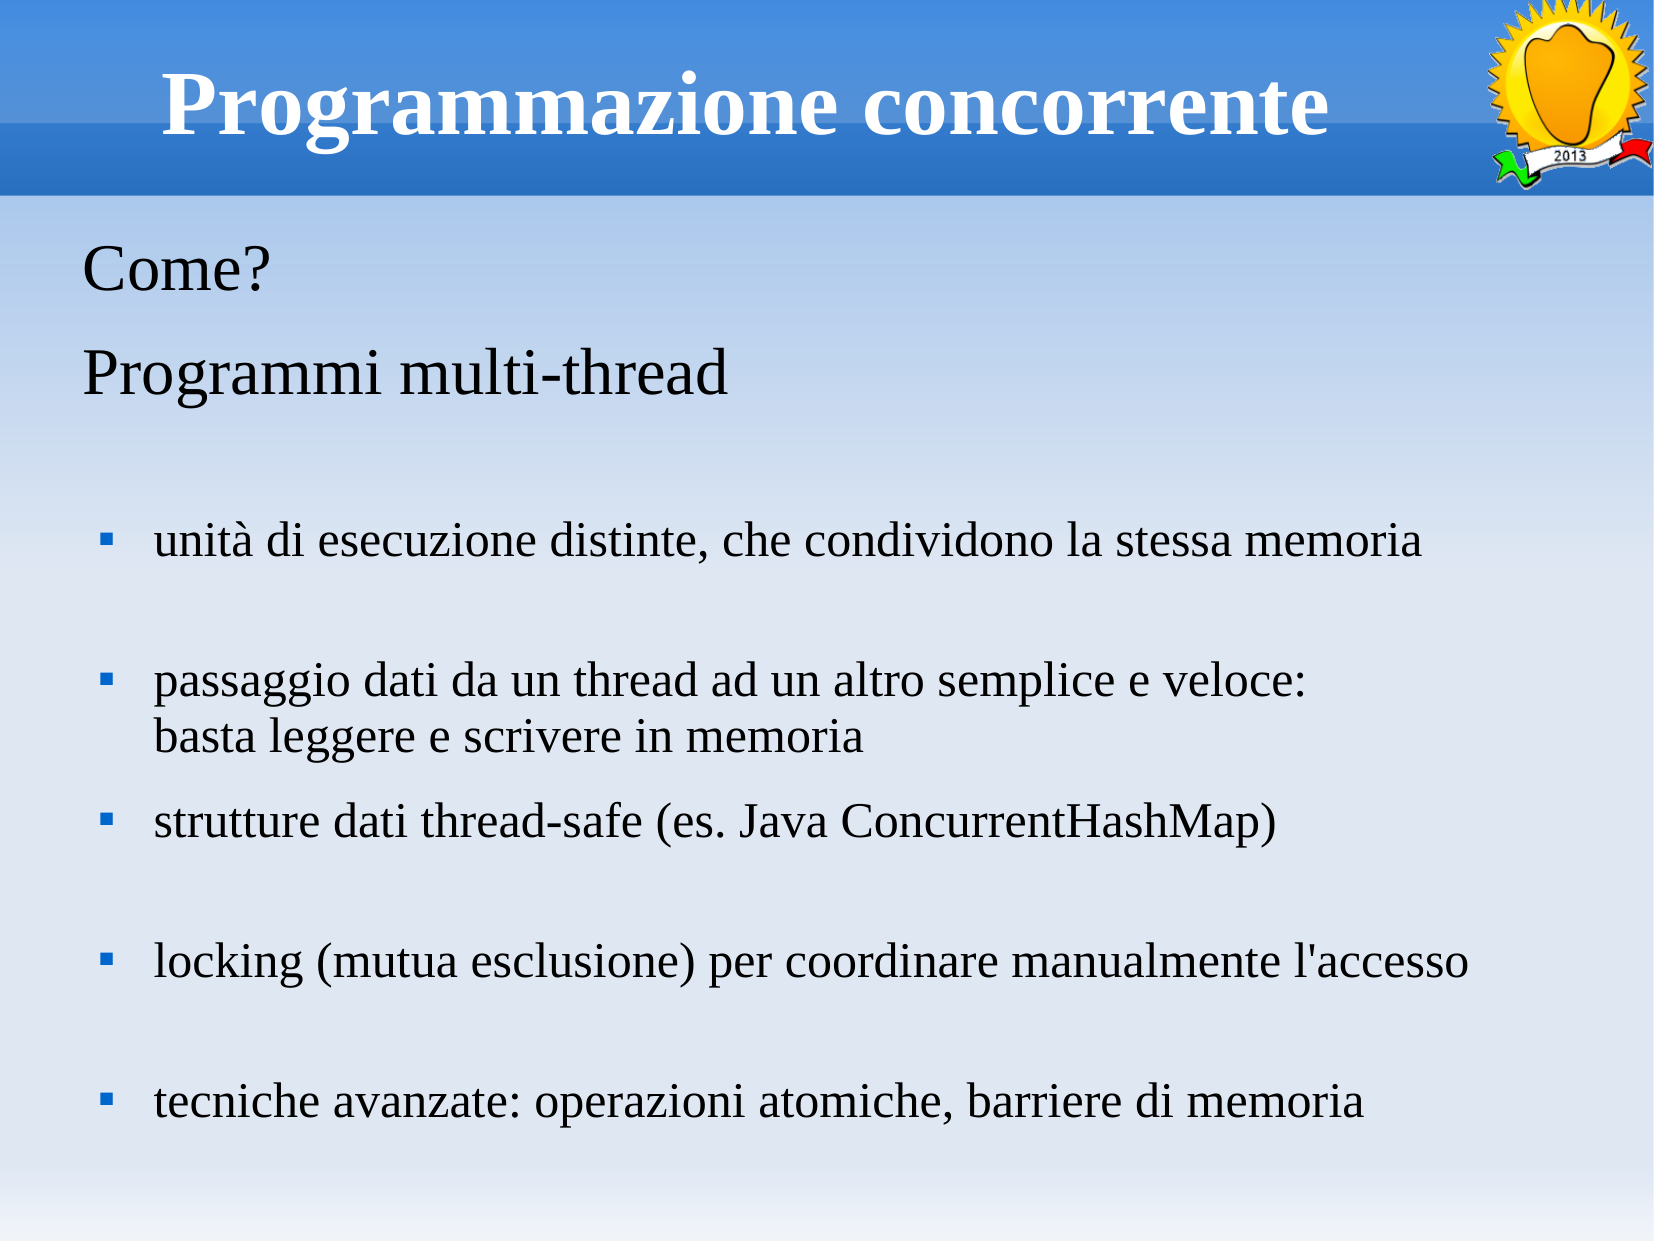

# Programmazione concorrente
Come?
Programmi multi-thread
unità di esecuzione distinte, che condividono la stessa memoria
passaggio dati da un thread ad un altro semplice e veloce:
basta leggere e scrivere in memoria
strutture dati thread-safe (es. Java ConcurrentHashMap)
locking (mutua esclusione) per coordinare manualmente l'accesso
tecniche avanzate: operazioni atomiche, barriere di memoria